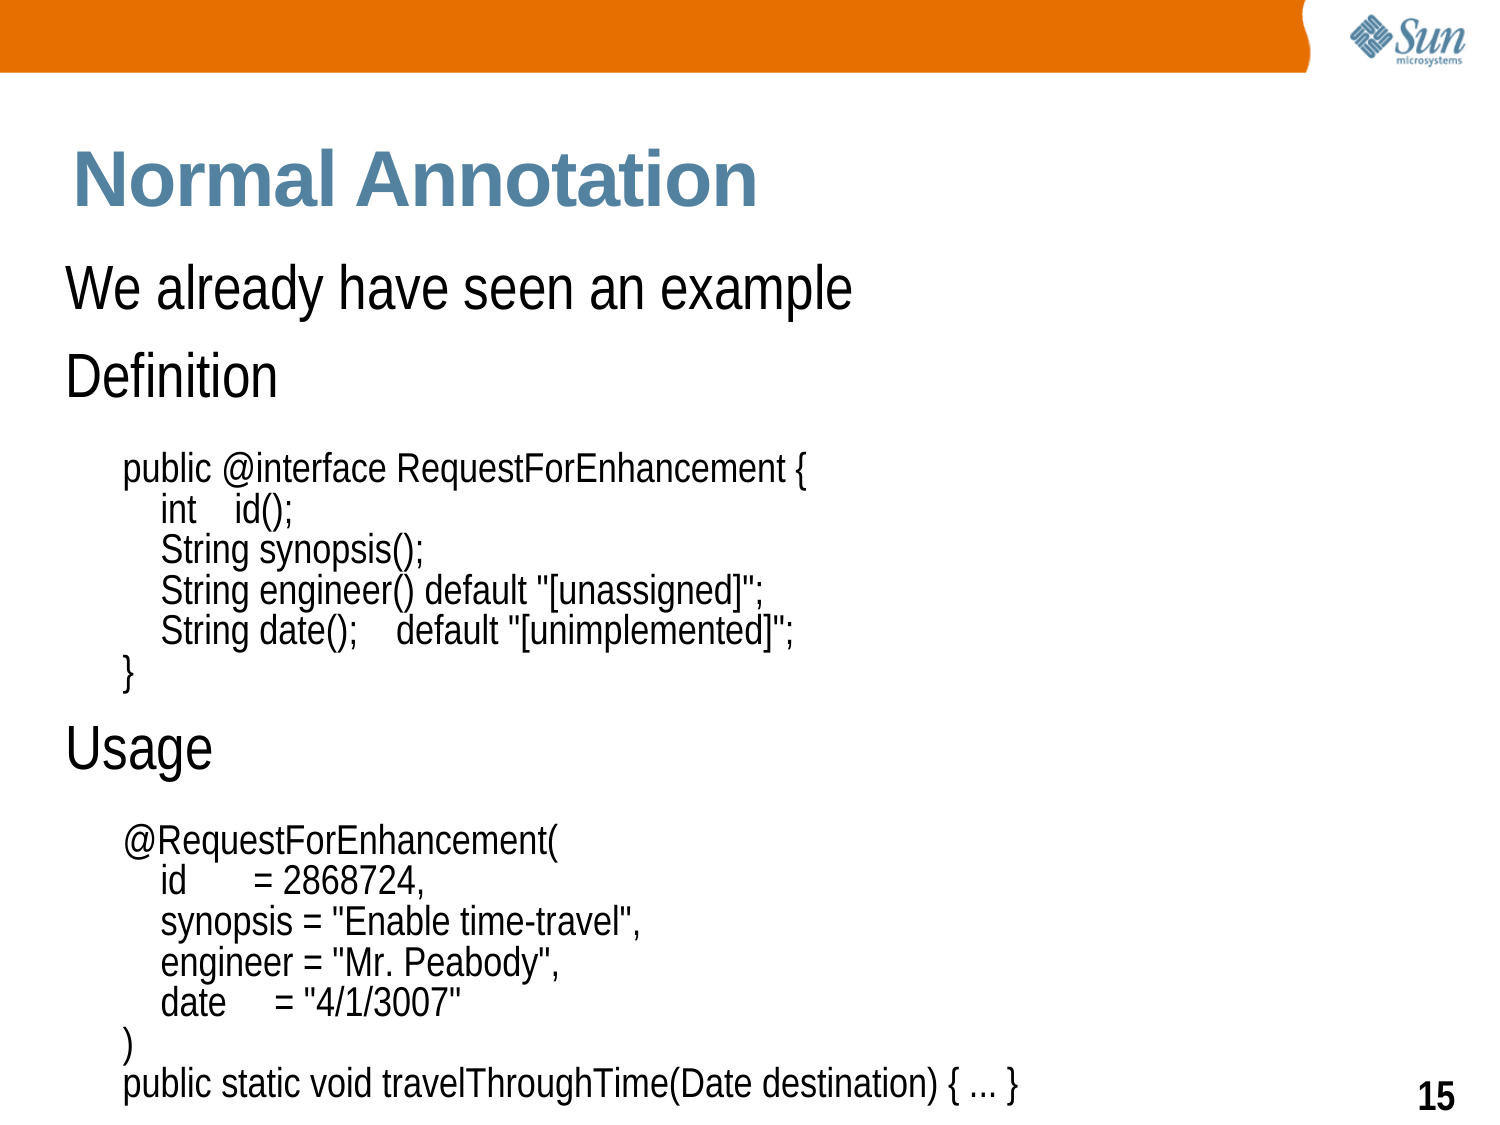

# Normal Annotation
We already have seen an example
Definition
public @interface RequestForEnhancement {
 int id();
 String synopsis();
 String engineer() default "[unassigned]";
 String date(); default "[unimplemented]";
}
Usage
@RequestForEnhancement(
 id = 2868724,
 synopsis = "Enable time-travel",
 engineer = "Mr. Peabody",
 date = "4/1/3007"
)
public static void travelThroughTime(Date destination) { ... }